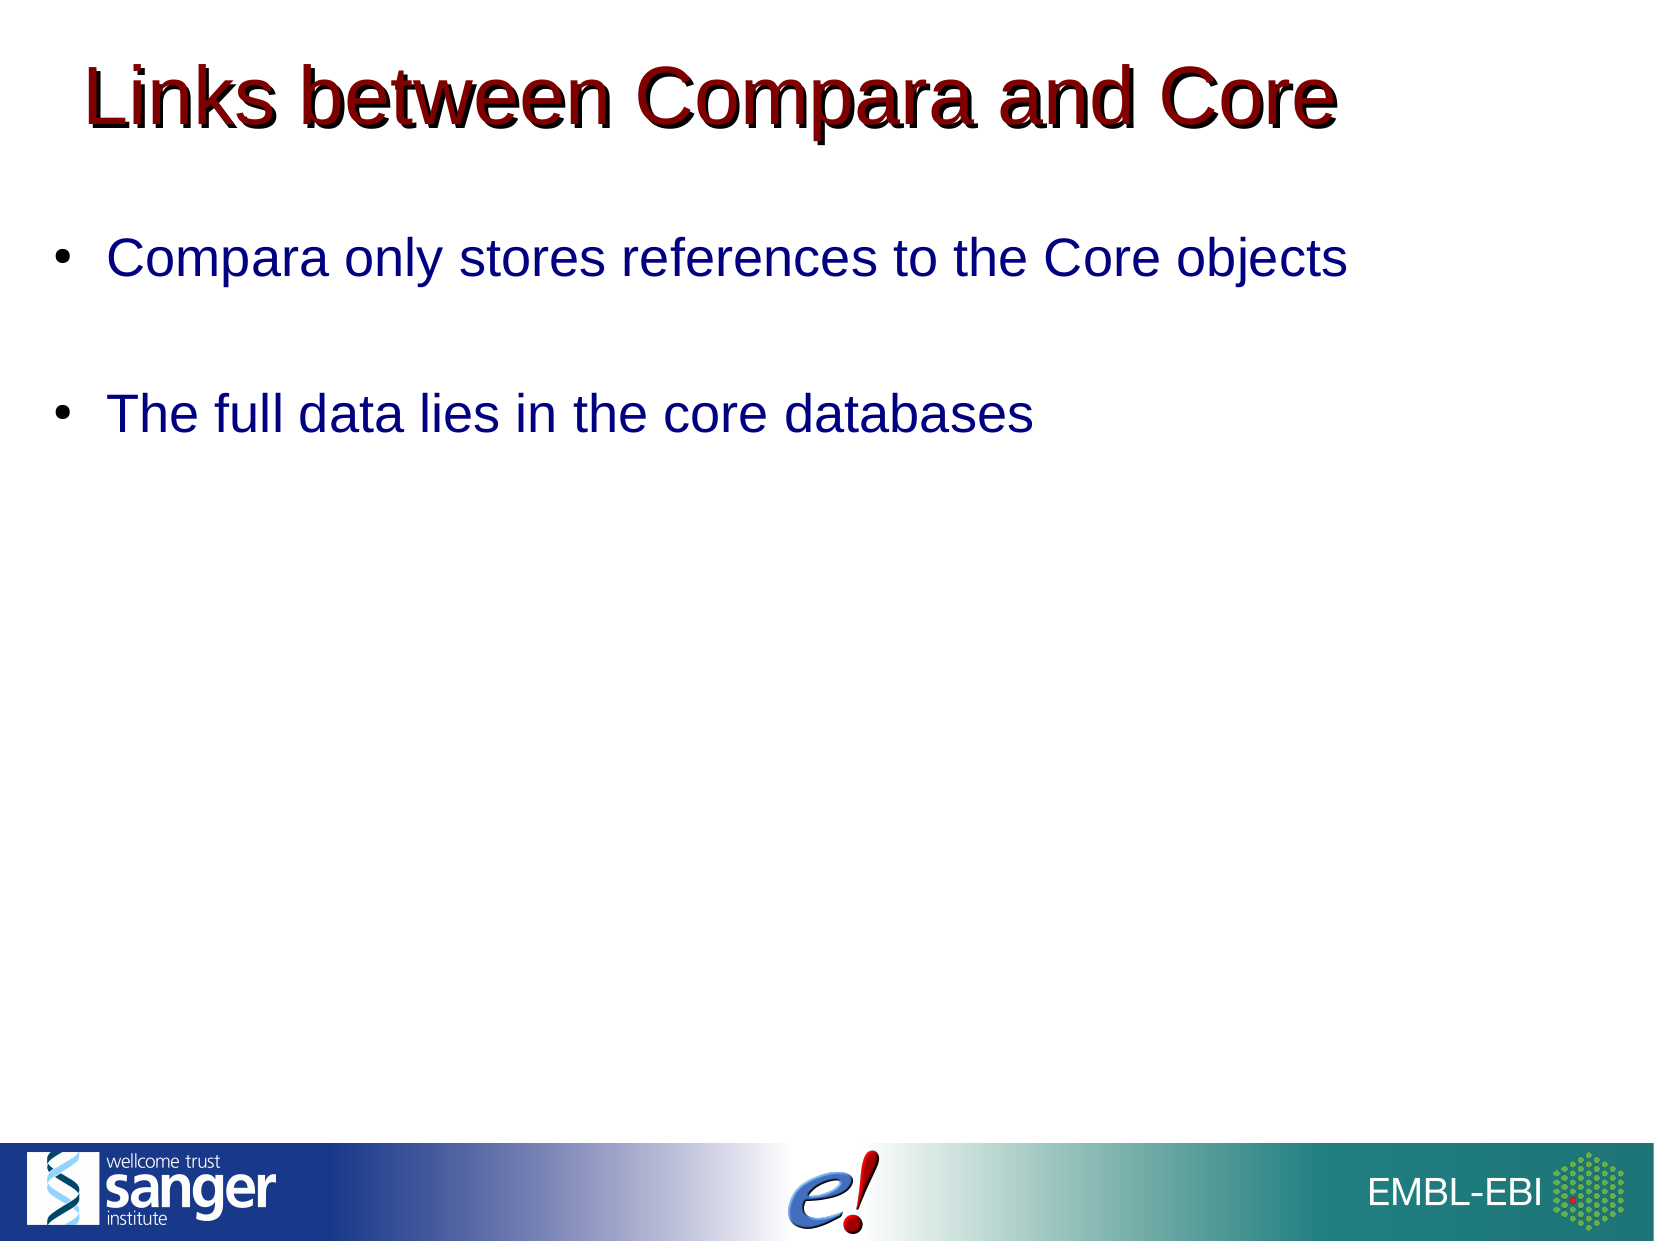

# Links between Compara and Core
Compara only stores references to the Core objects
The full data lies in the core databases